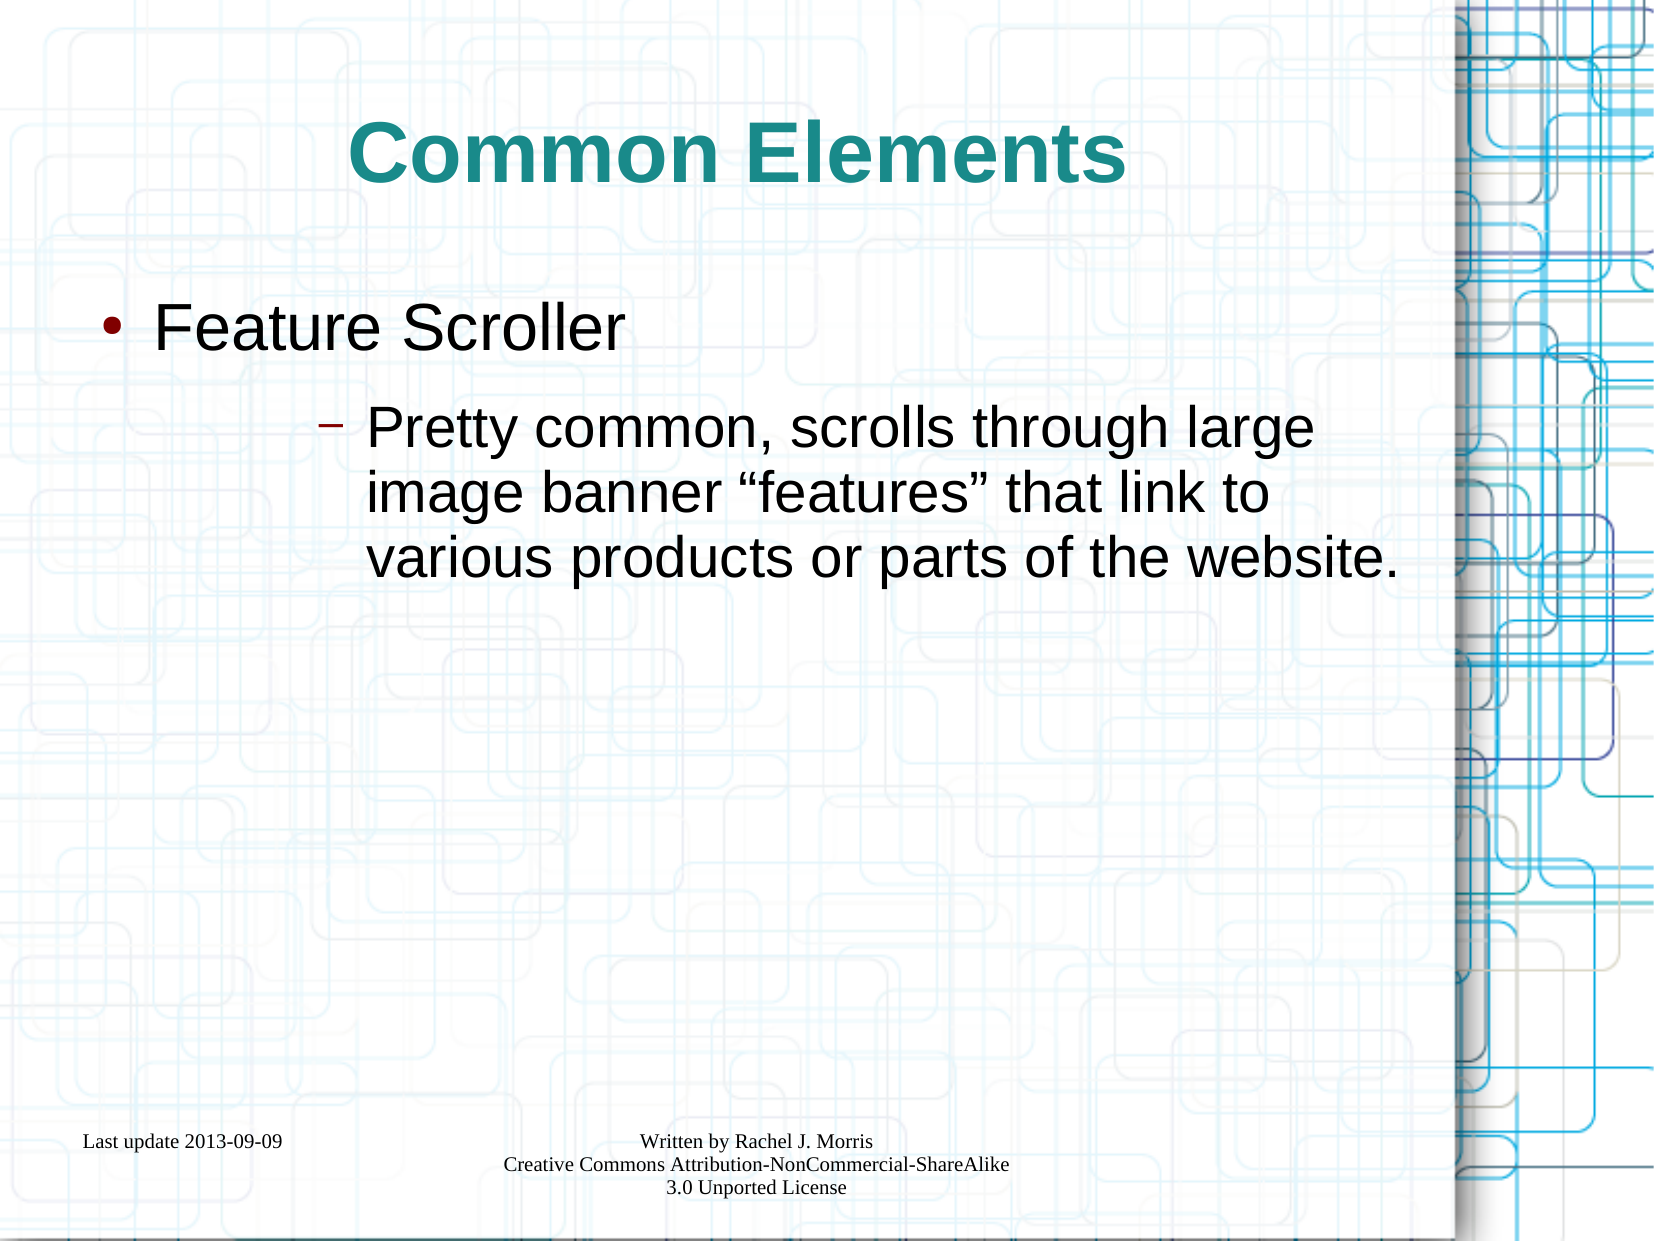

# Common Elements
Feature Scroller
Pretty common, scrolls through large image banner “features” that link to various products or parts of the website.